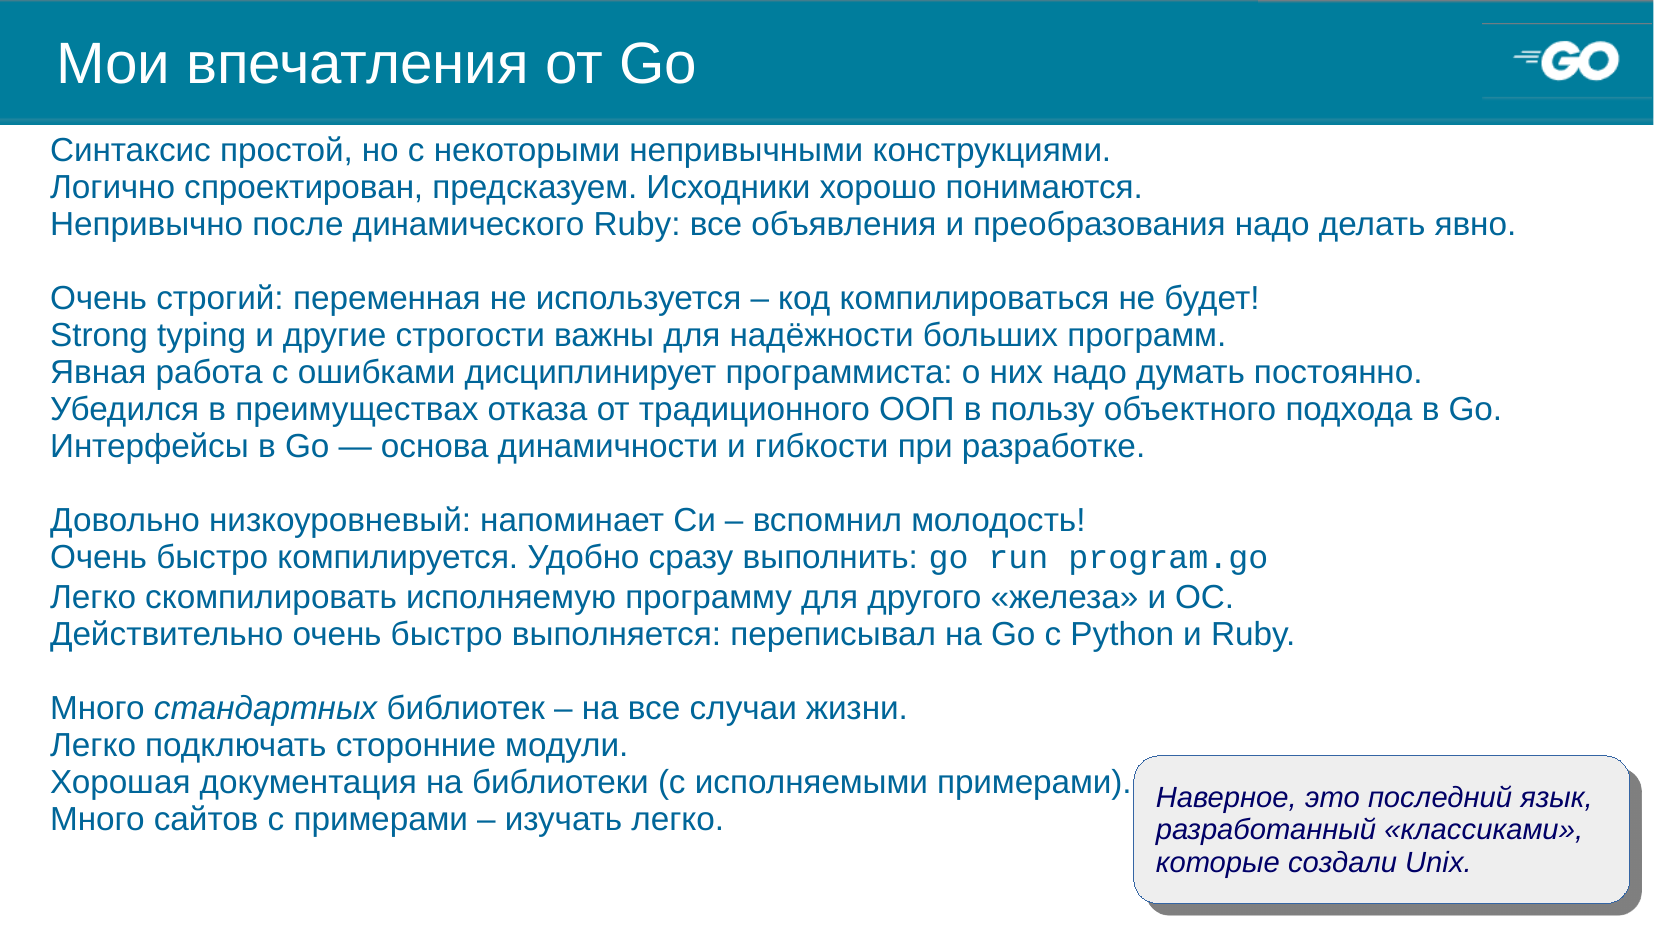

Мои впечатления от Go
Синтаксис простой, но с некоторыми непривычными конструкциями.
Логично спроектирован, предсказуем. Исходники хорошо понимаются.
Непривычно после динамического Ruby: все объявления и преобразования надо делать явно.
Очень строгий: переменная не используется – код компилироваться не будет!
Strong typing и другие строгости важны для надёжности больших программ.
Явная работа с ошибками дисциплинирует программиста: о них надо думать постоянно.
Убедился в преимуществах отказа от традиционного ООП в пользу объектного подхода в Go.
Интерфейсы в Go — основа динамичности и гибкости при разработке.
Довольно низкоуровневый: напоминает Си – вспомнил молодость!
Очень быстро компилируется. Удобно сразу выполнить: go run program.go
Легко скомпилировать исполняемую программу для другого «железа» и ОС.
Действительно очень быстро выполняется: переписывал на Go c Python и Ruby.
Много стандартных библиотек – на все случаи жизни.
Легко подключать сторонние модули.
Хорошая документация на библиотеки (с исполняемыми примерами).
Много сайтов с примерами – изучать легко.
Наверное, это последний язык,
разработанный «классиками»,
которые создали Unix.